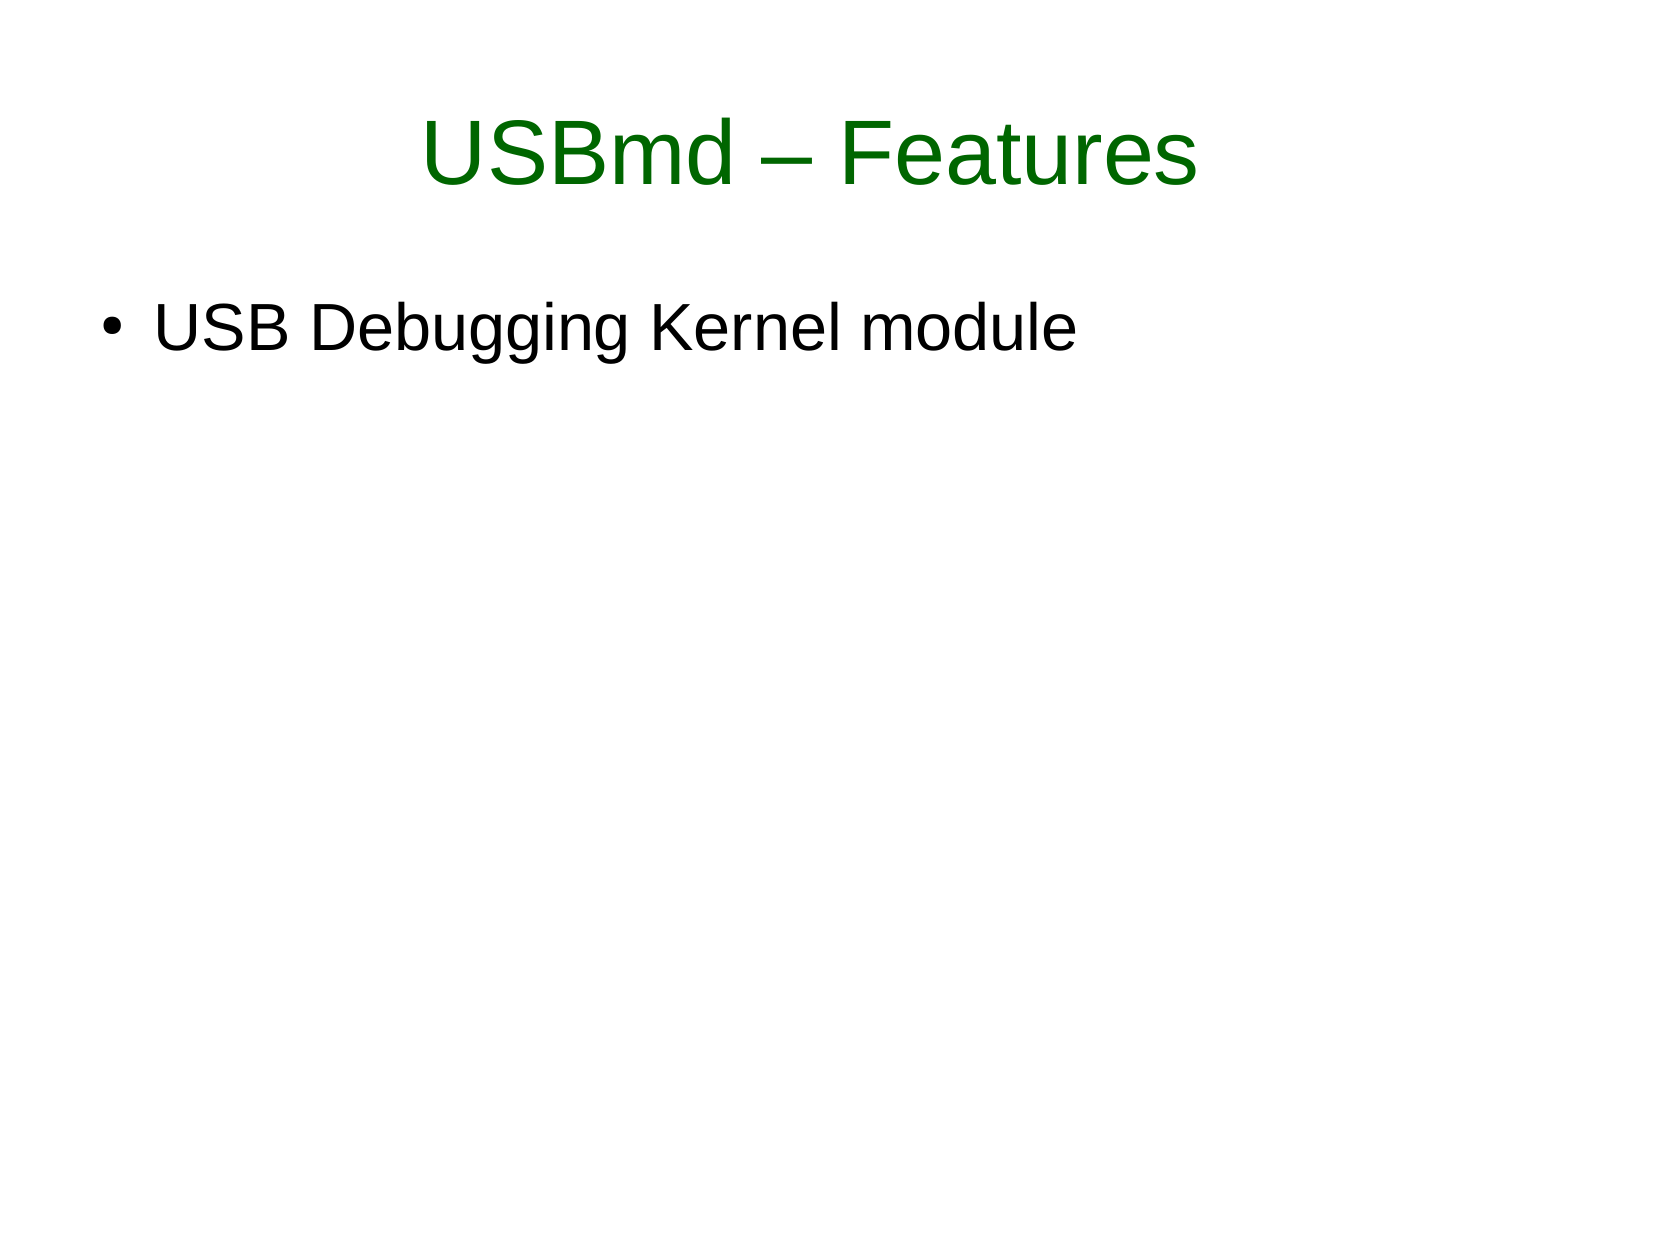

# USBmd – Features
USB Debugging Kernel module